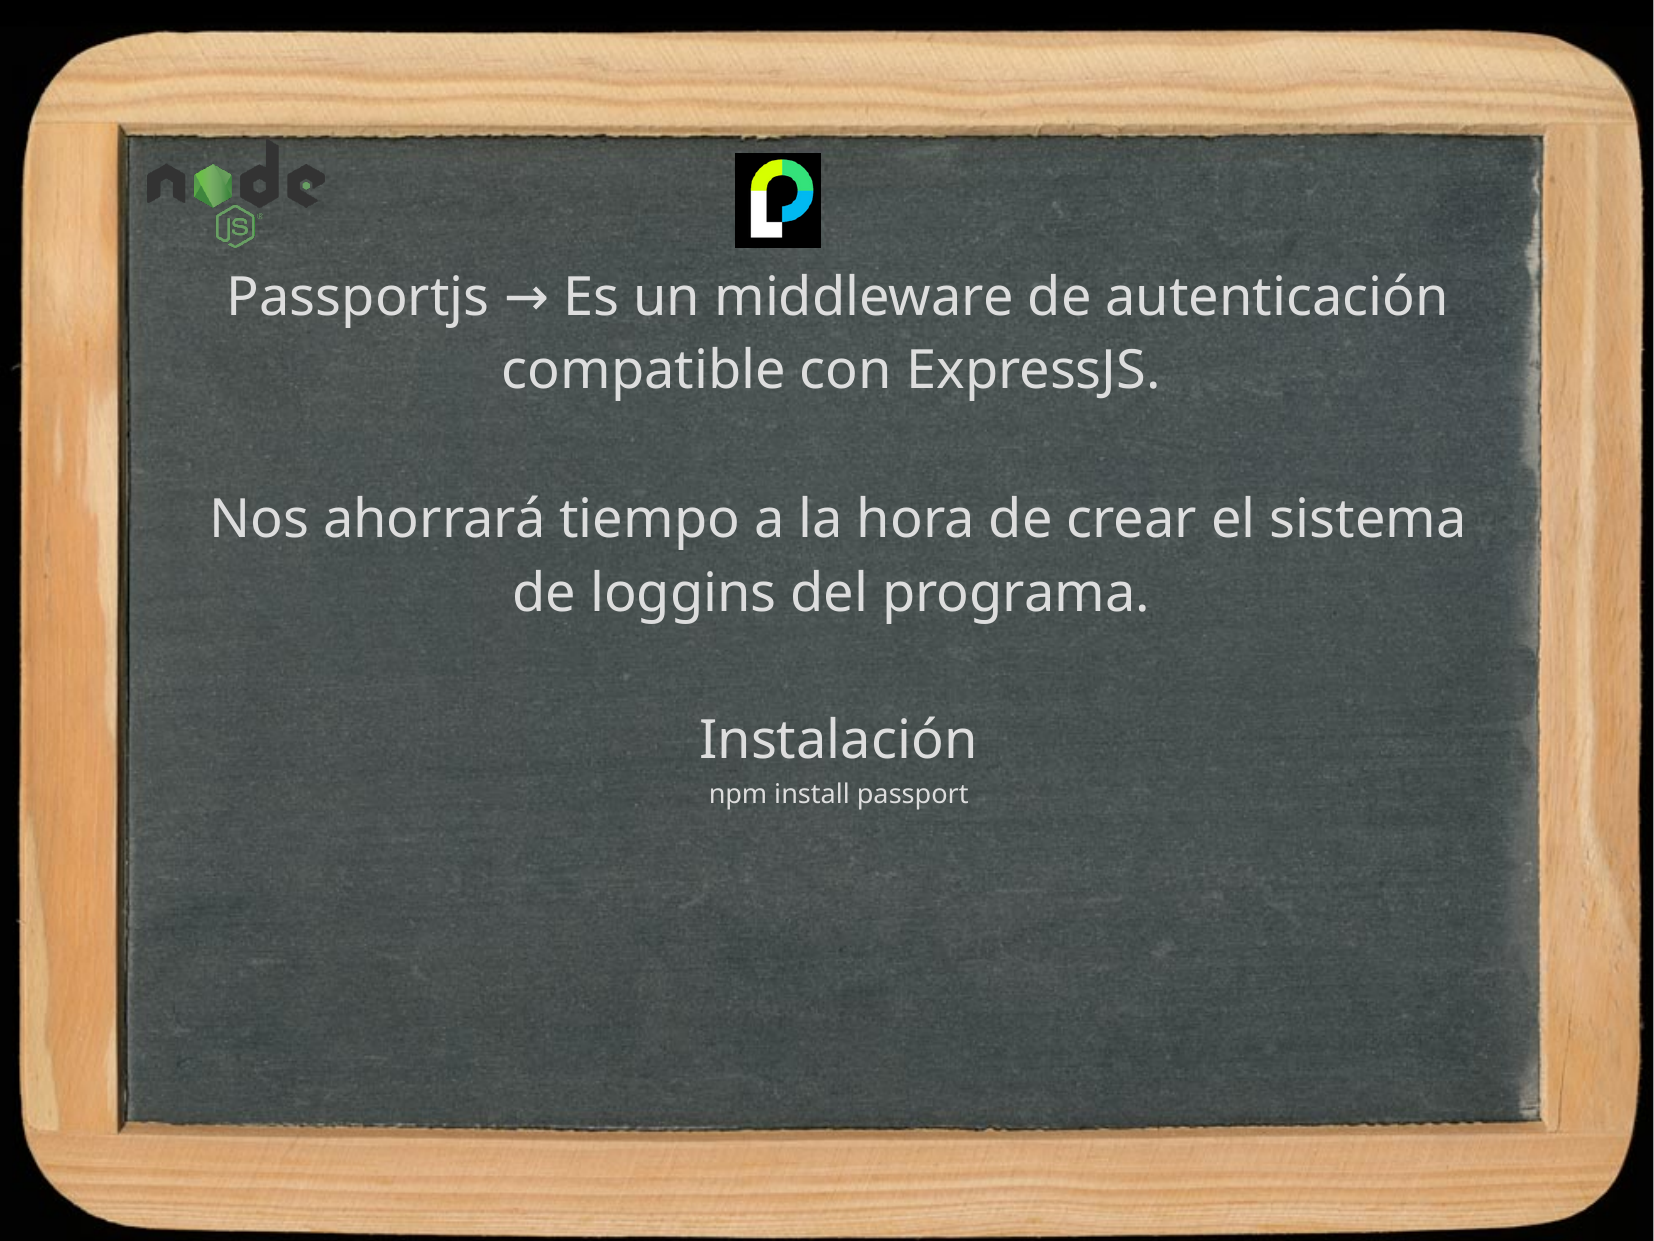

Passportjs → Es un middleware de autenticación compatible con ExpressJS.
Nos ahorrará tiempo a la hora de crear el sistema de loggins del programa.
Instalación
npm install passport